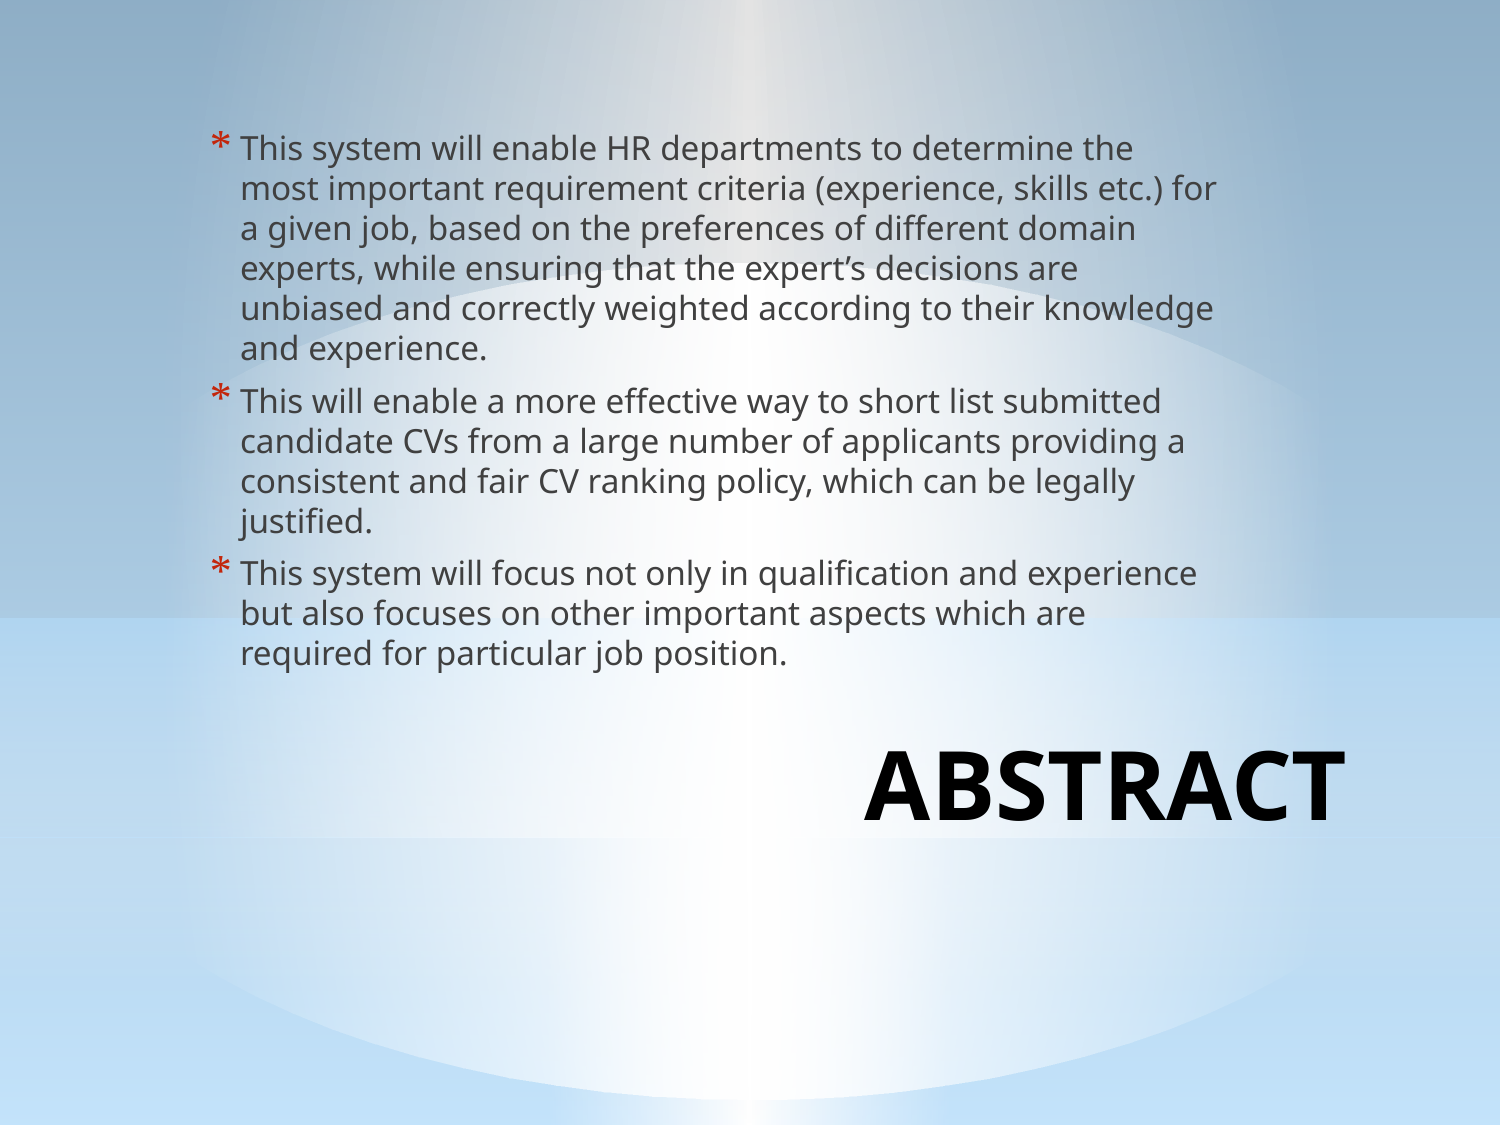

This system will enable HR departments to determine the most important requirement criteria (experience, skills etc.) for a given job, based on the preferences of different domain experts, while ensuring that the expert’s decisions are unbiased and correctly weighted according to their knowledge and experience.
This will enable a more effective way to short list submitted candidate CVs from a large number of applicants providing a consistent and fair CV ranking policy, which can be legally justified.
This system will focus not only in qualification and experience but also focuses on other important aspects which are required for particular job position.
# ABSTRACT